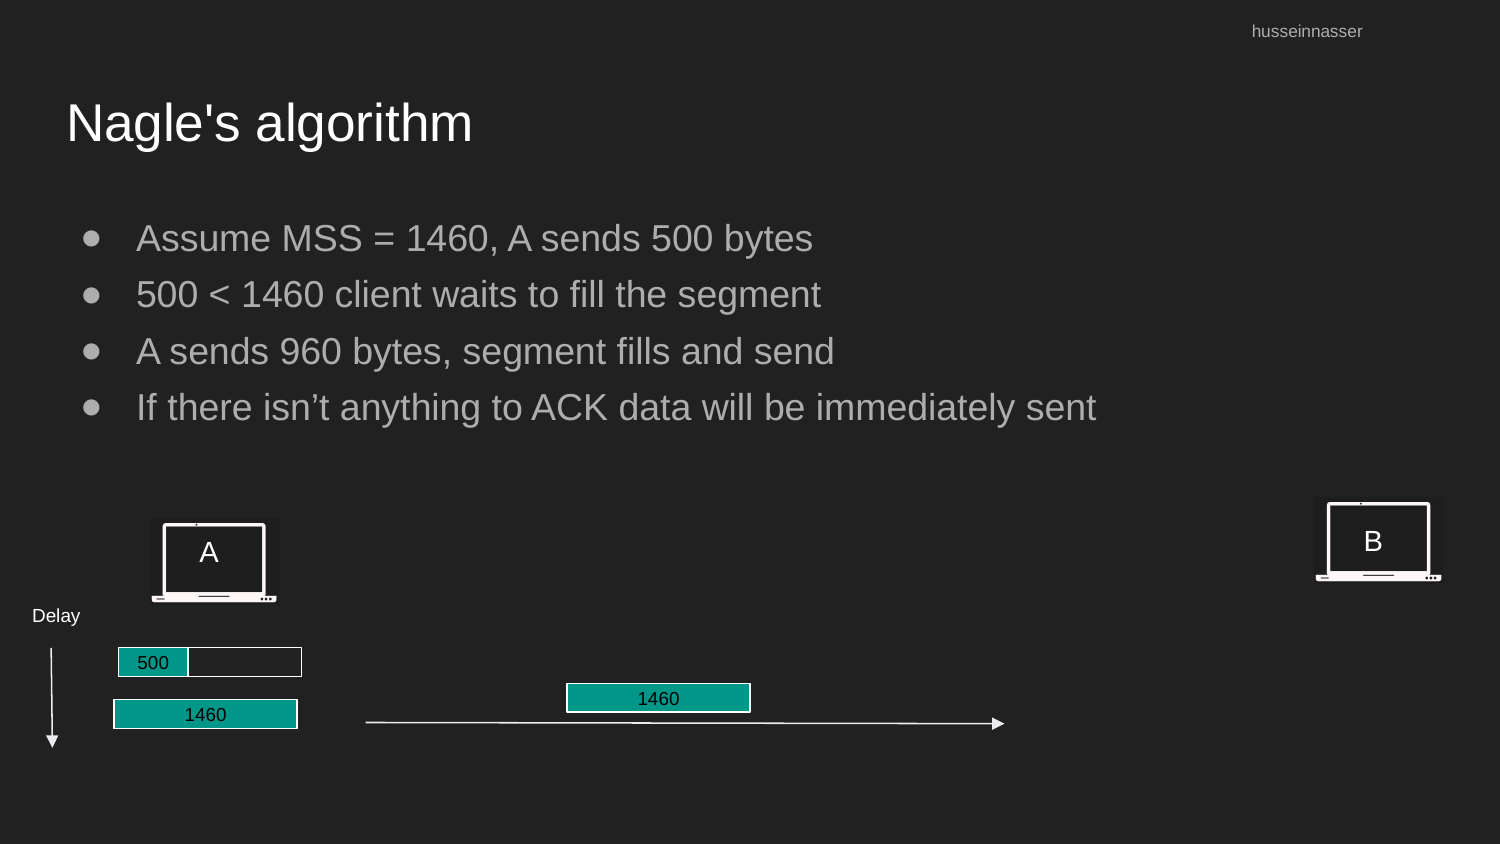

husseinnasser
# Nagle's algorithm
Assume MSS = 1460, A sends 500 bytes
500 < 1460 client waits to fill the segment
A sends 960 bytes, segment fills and send
If there isn’t anything to ACK data will be immediately sent
B
A
Delay
2
500
1460
2
1460